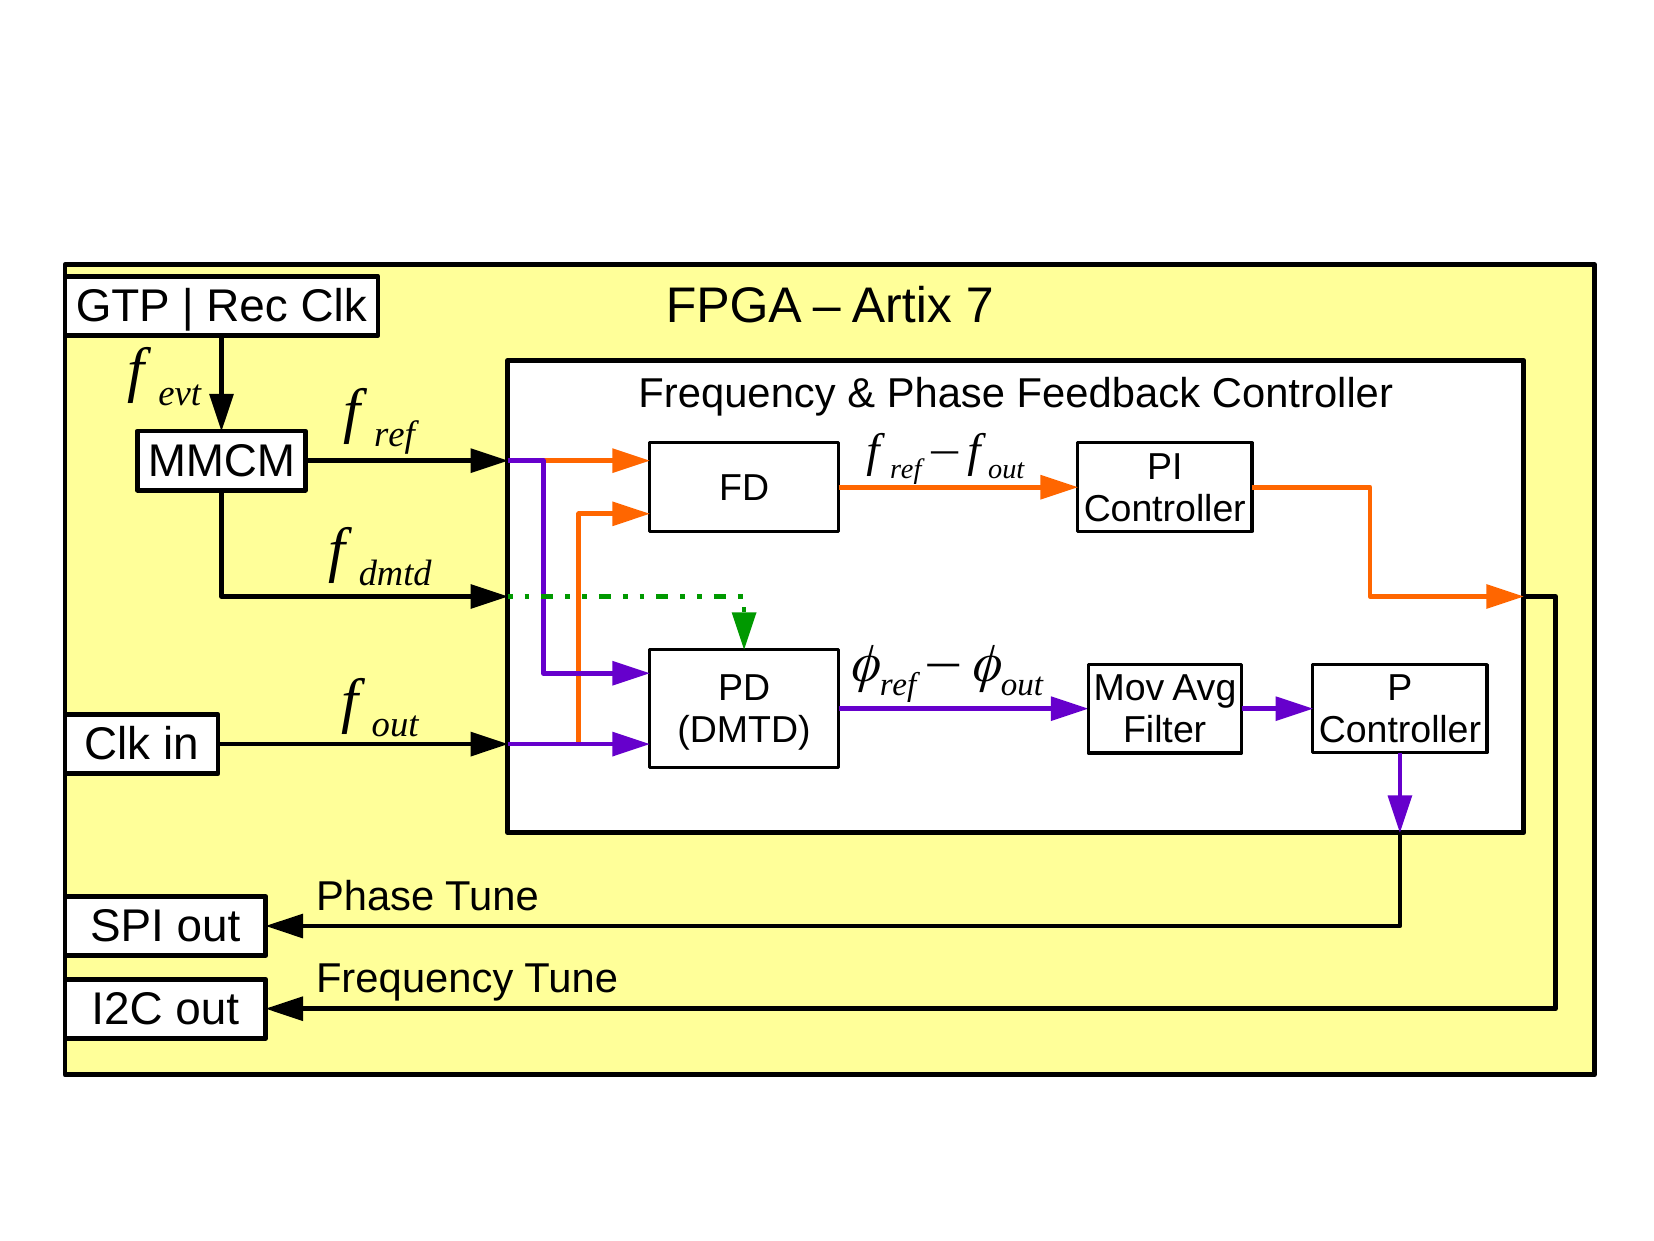

FPGA – Artix 7
GTP | Rec Clk
Frequency & Phase Feedback Controller
MMCM
FD
PI
Controller
PD
(DMTD)
Mov Avg
Filter
P
Controller
Clk in
Phase Tune
SPI out
Frequency Tune
I2C out